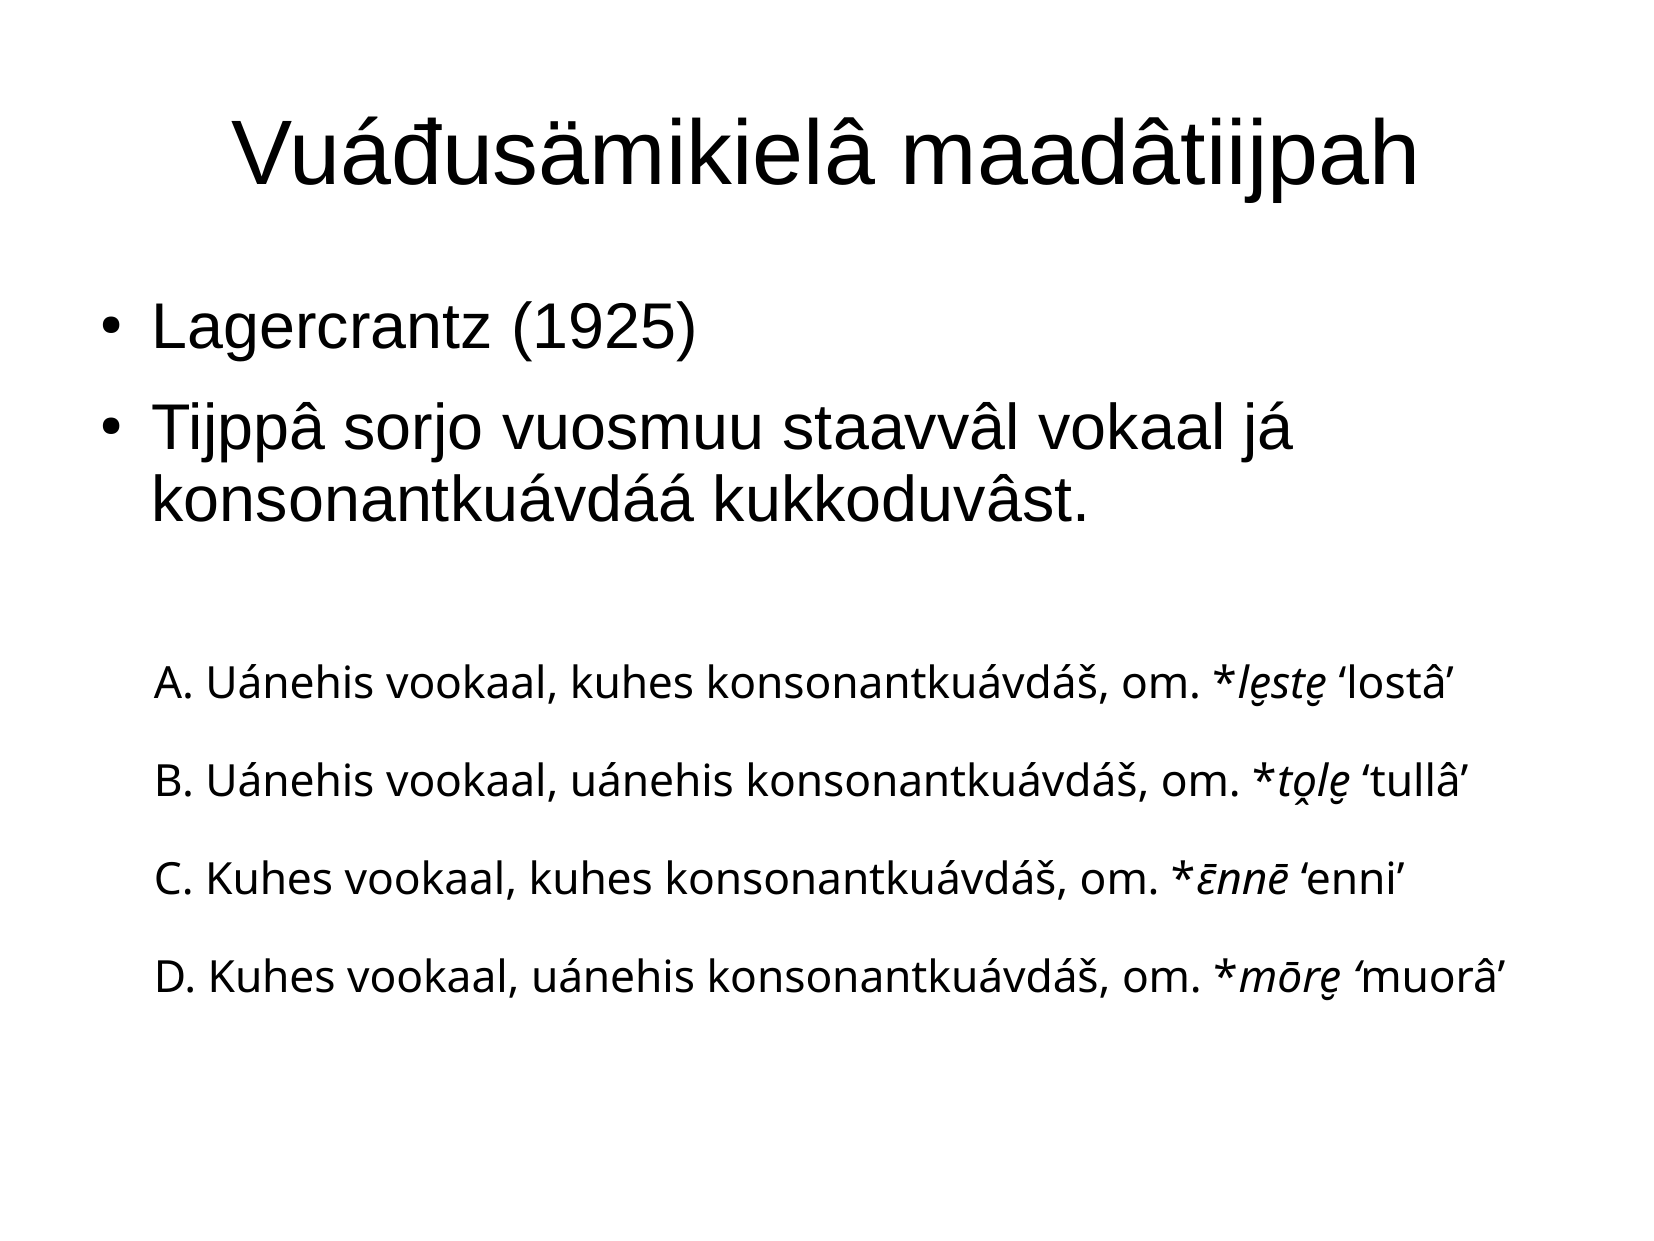

# Vuáđusämikielâ maadâtiijpah
Lagercrantz (1925)
Tijppâ sorjo vuosmuu staavvâl vokaal já konsonantkuávdáá kukkoduvâst.
A. Uánehis vookaal, kuhes konsonantkuávdáš, om. *le̮ste̮ ‘lostâ’
B. Uánehis vookaal, uánehis konsonantkuávdáš, om. *to̭le̮ ‘tullâ’
C. Kuhes vookaal, kuhes konsonantkuávdáš, om. *ɛ̄nnē ‘enni’
D. Kuhes vookaal, uánehis konsonantkuávdáš, om. *mōre̮ ‘muorâ’